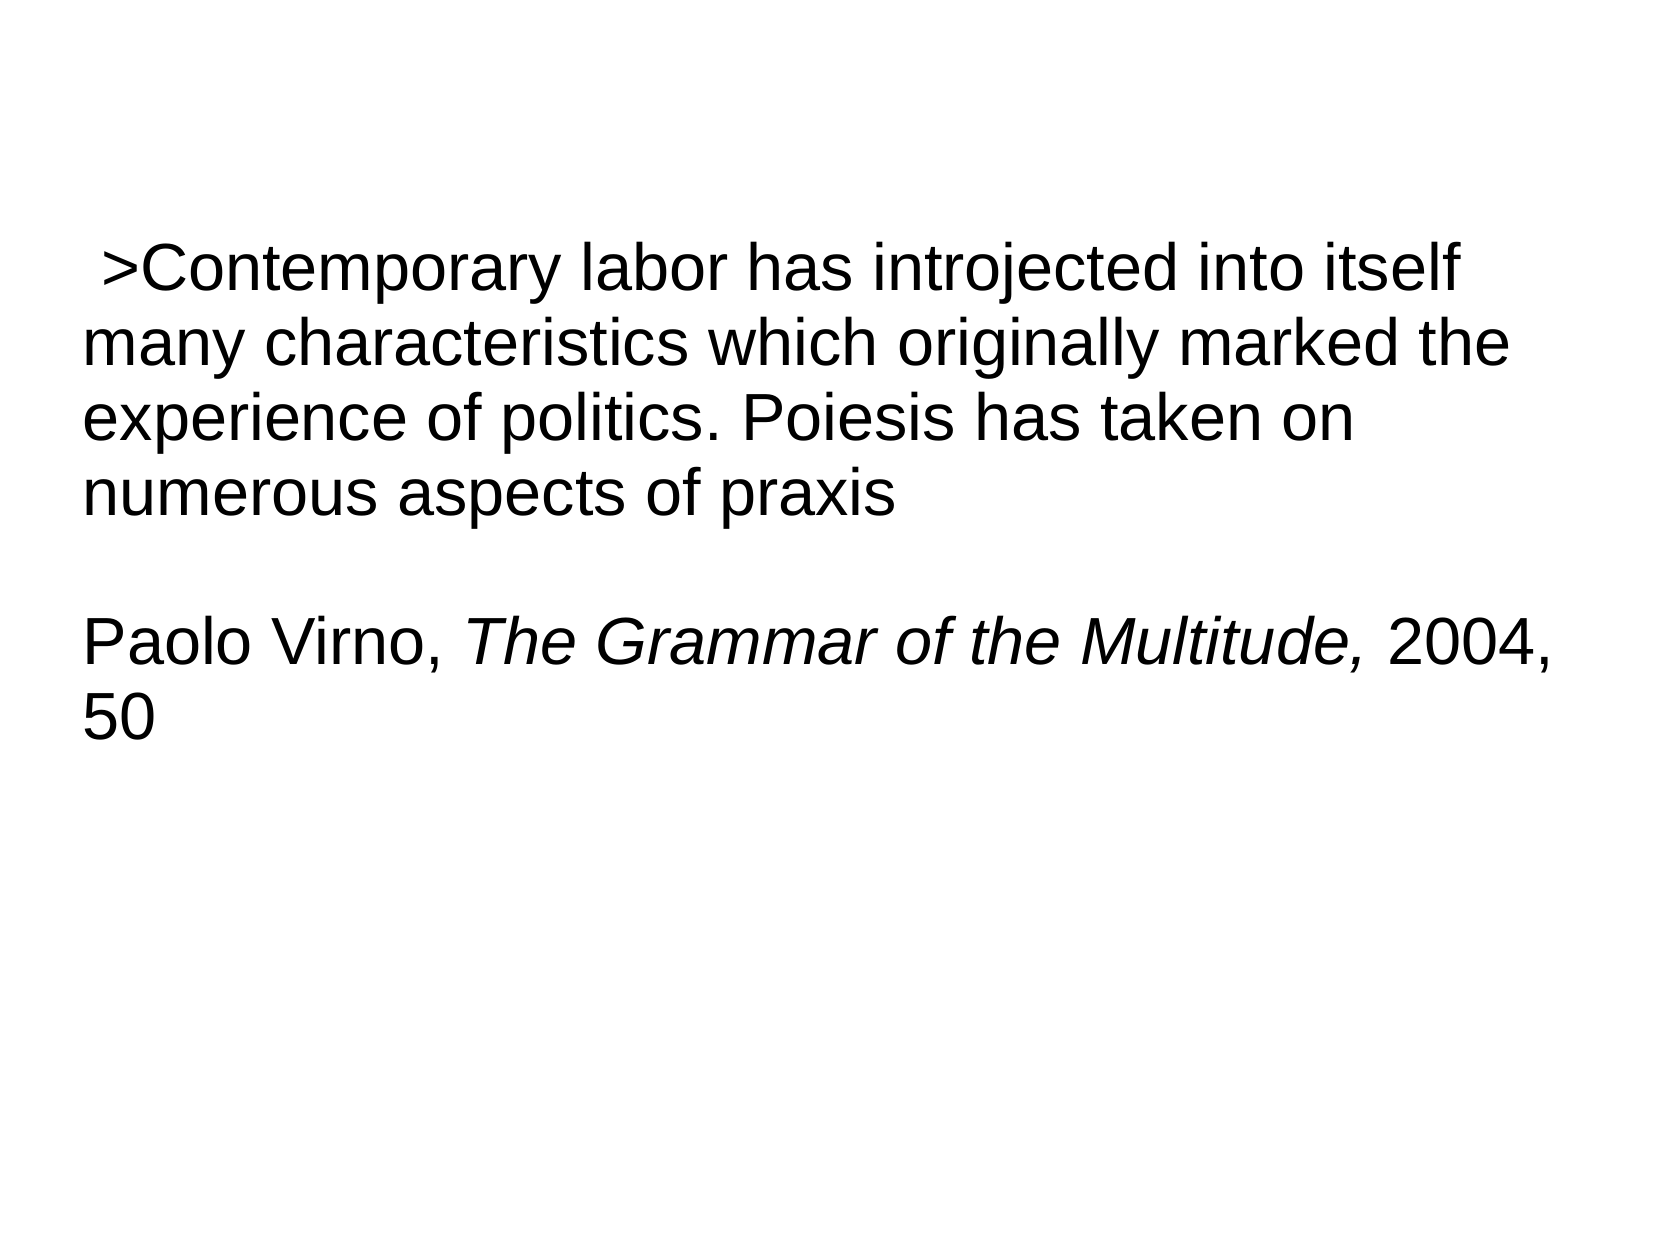

# >Contemporary labor has introjected into itself many characteristics which originally marked the experience of politics. Poiesis has taken on numerous aspects of praxis
Paolo Virno, The Grammar of the Multitude, 2004, 50